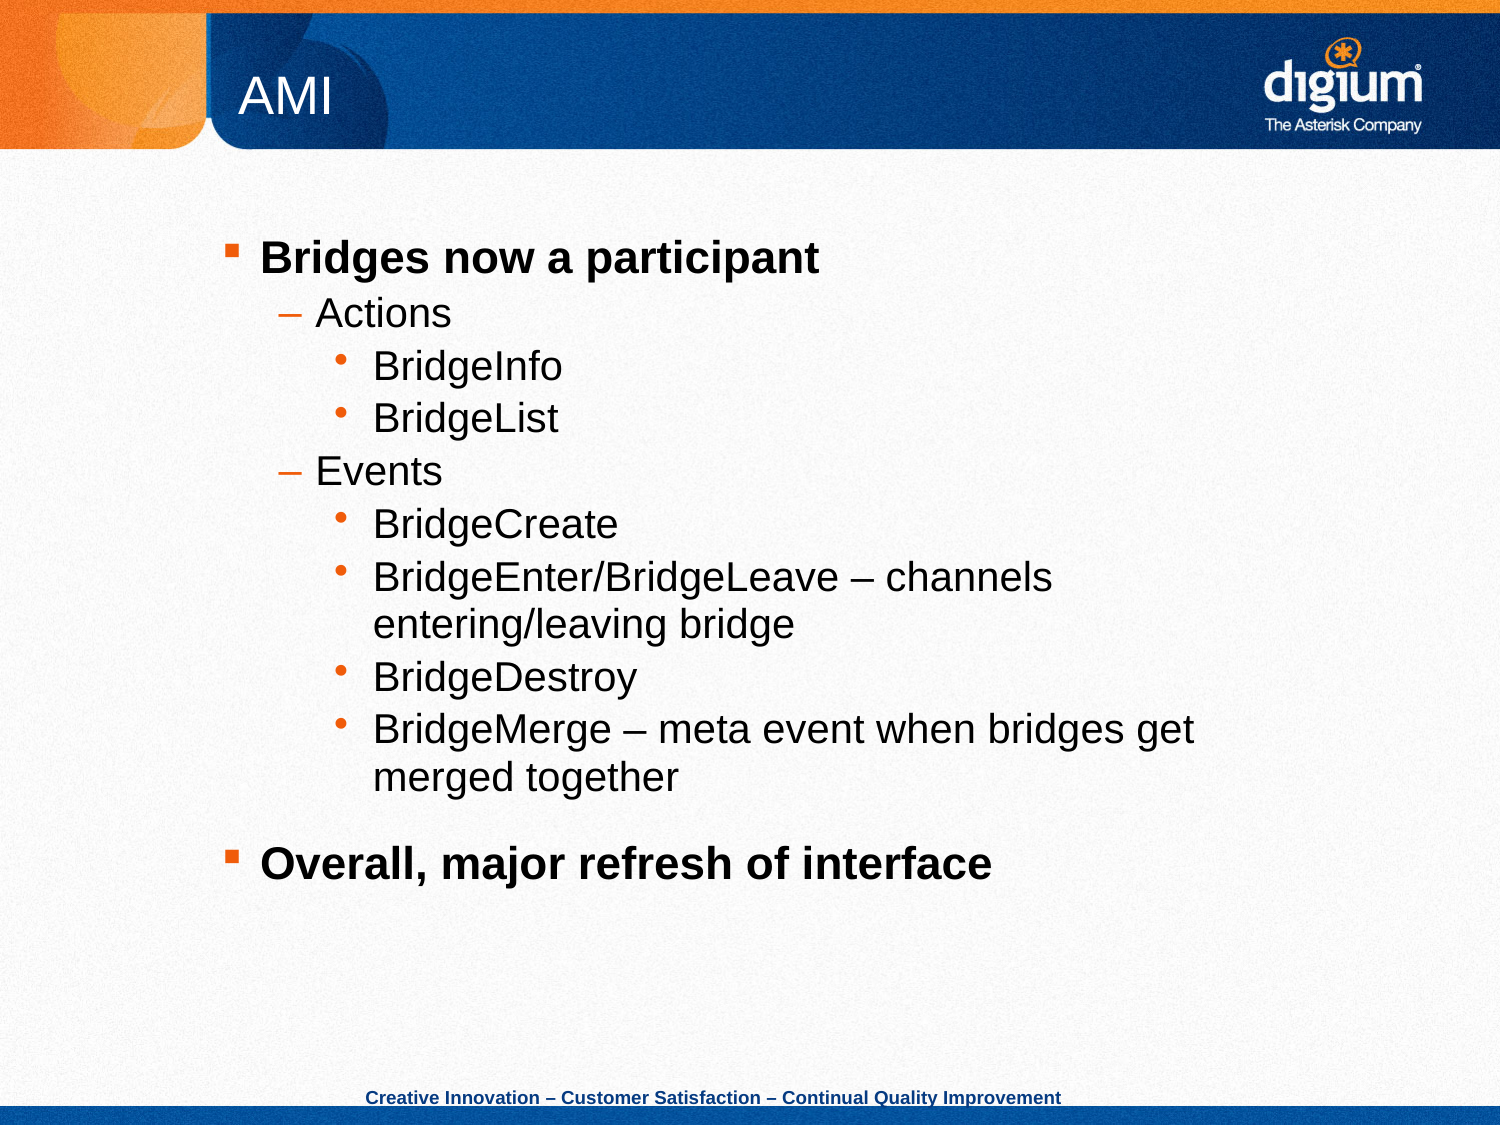

# AMI
Bridges now a participant
Actions
BridgeInfo
BridgeList
Events
BridgeCreate
BridgeEnter/BridgeLeave – channels entering/leaving bridge
BridgeDestroy
BridgeMerge – meta event when bridges get merged together
Overall, major refresh of interface